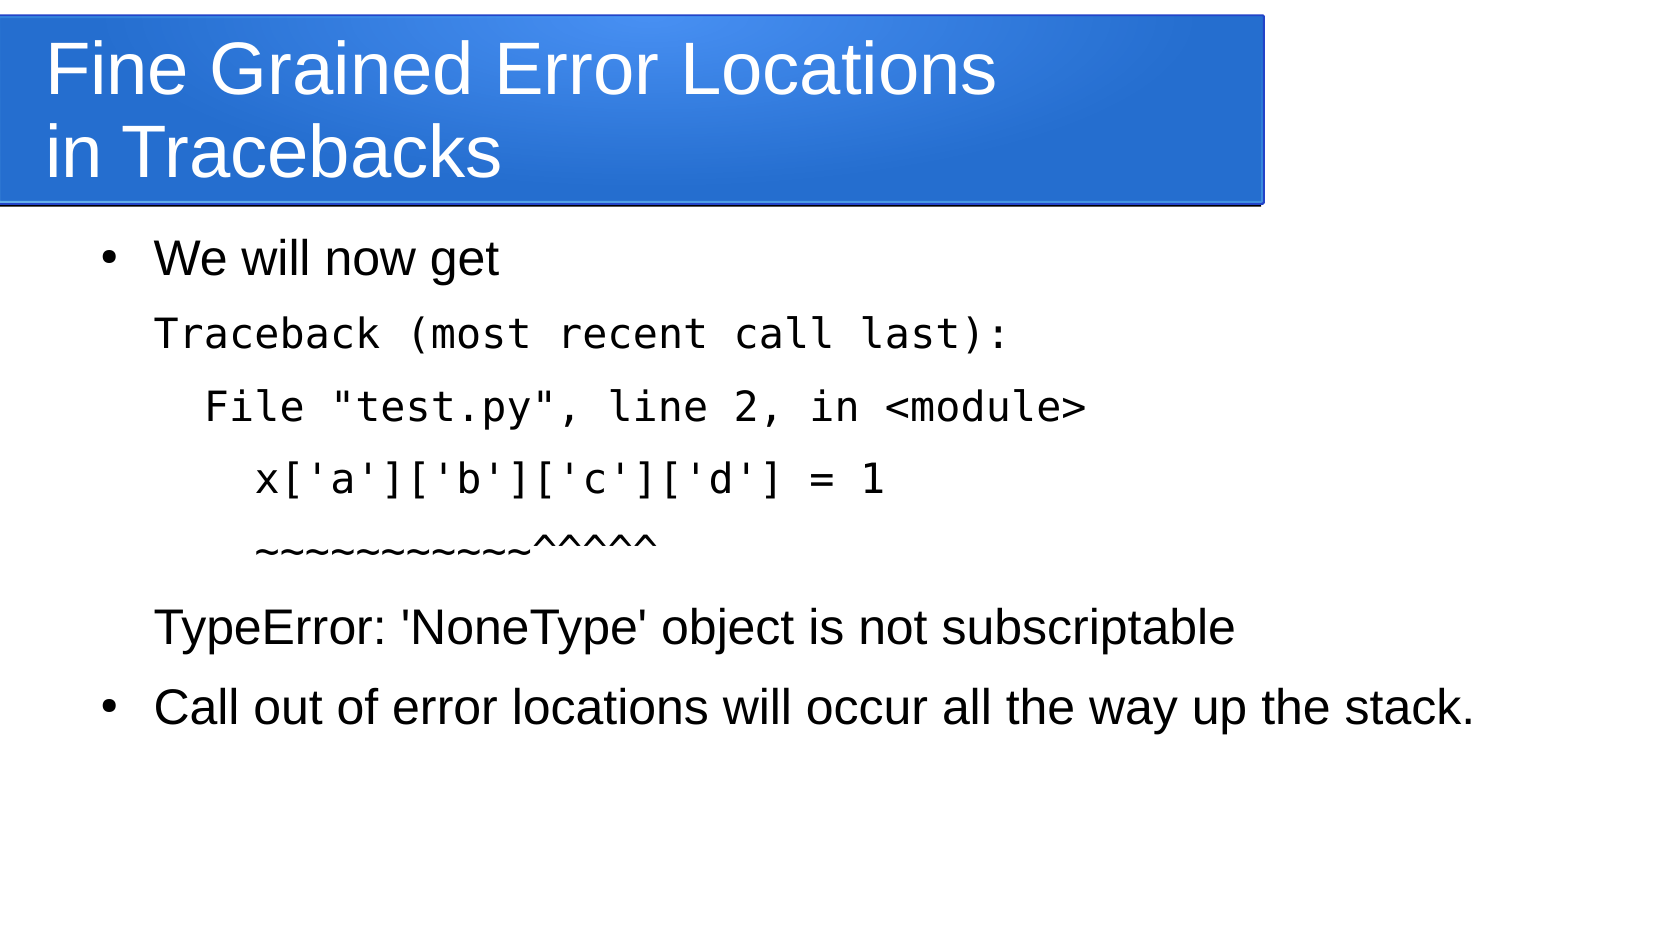

# Fine Grained Error Locations in Tracebacks
We will now get
Traceback (most recent call last):
 File "test.py", line 2, in <module>
 x['a']['b']['c']['d'] = 1
 ~~~~~~~~~~~^^^^^
TypeError: 'NoneType' object is not subscriptable
Call out of error locations will occur all the way up the stack.